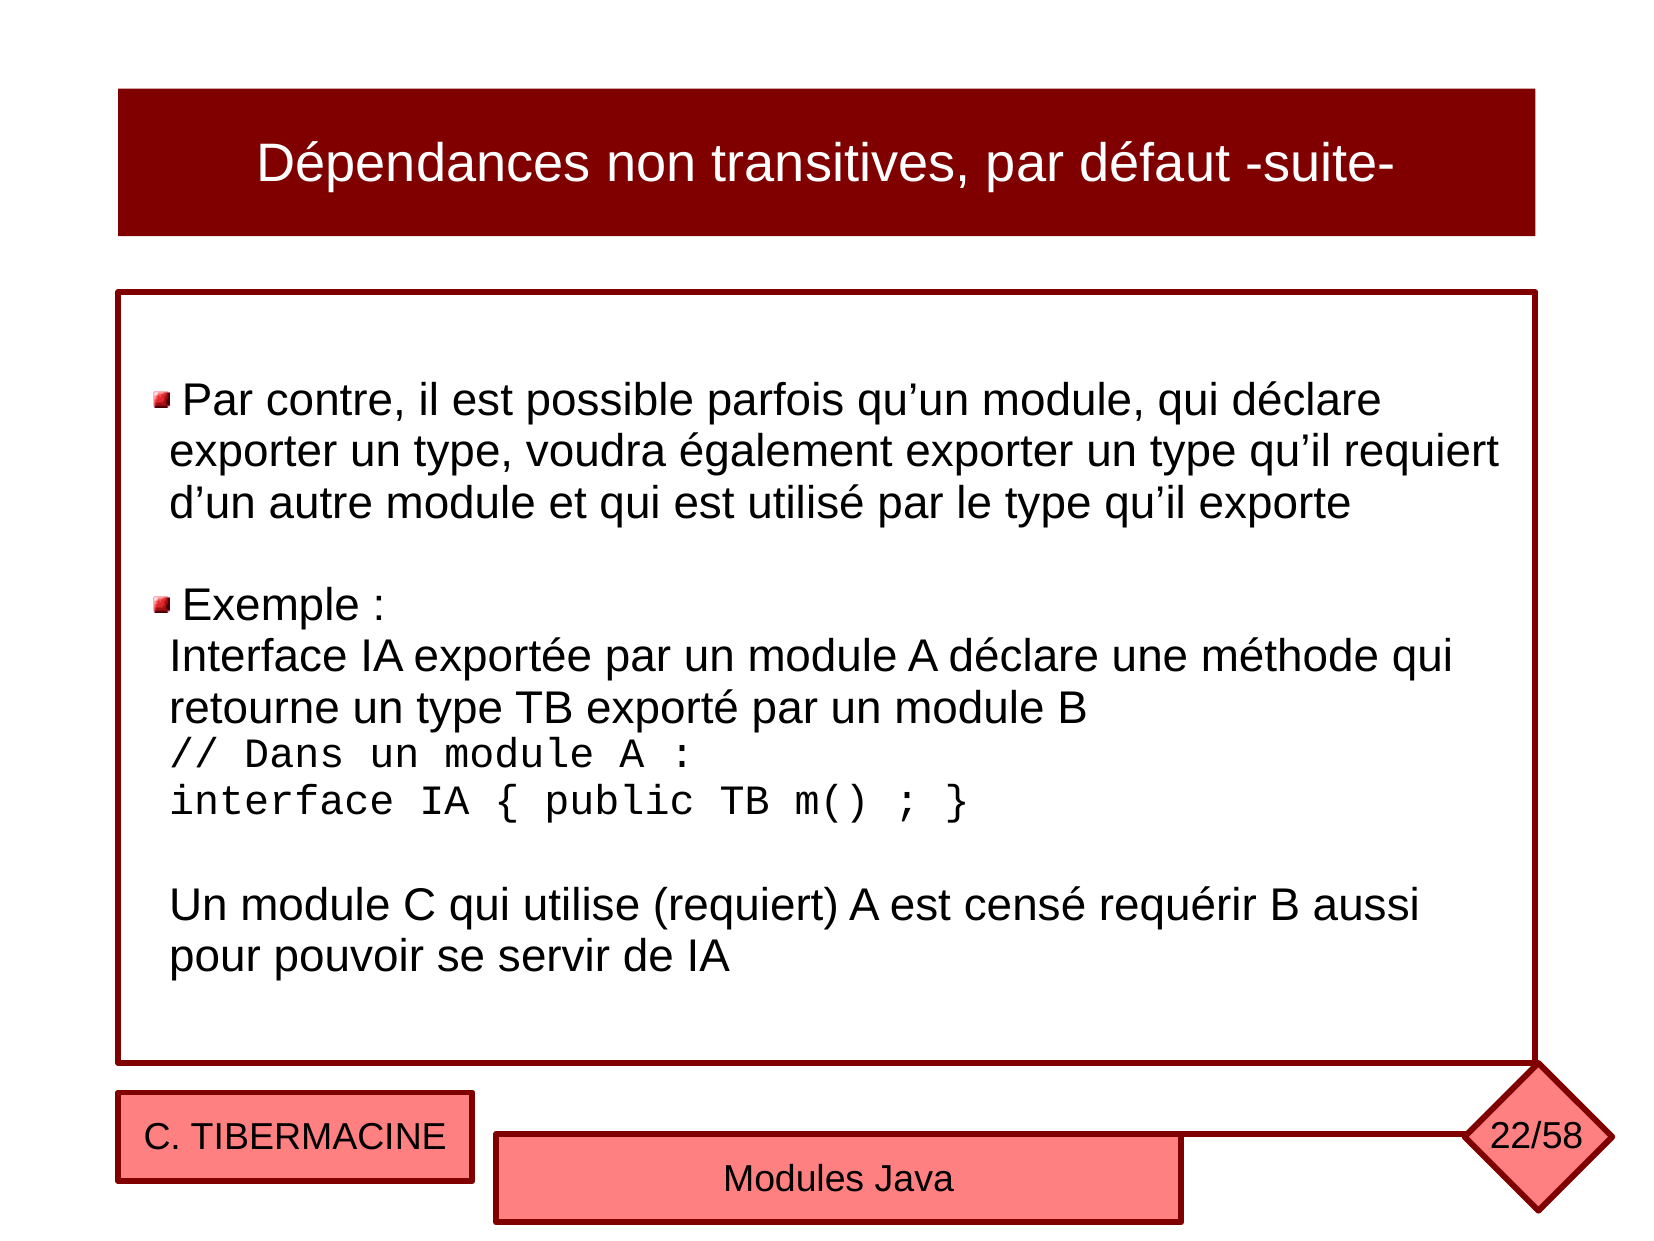

Dépendances non transitives, par défaut -suite-
 Par contre, il est possible parfois qu’un module, qui déclare
exporter un type, voudra également exporter un type qu’il requiert
d’un autre module et qui est utilisé par le type qu’il exporte
 Exemple :
Interface IA exportée par un module A déclare une méthode qui
retourne un type TB exporté par un module B
// Dans un module A :
interface IA { public TB m() ; }
Un module C qui utilise (requiert) A est censé requérir B aussi
pour pouvoir se servir de IA
C. TIBERMACINE
Modules Java